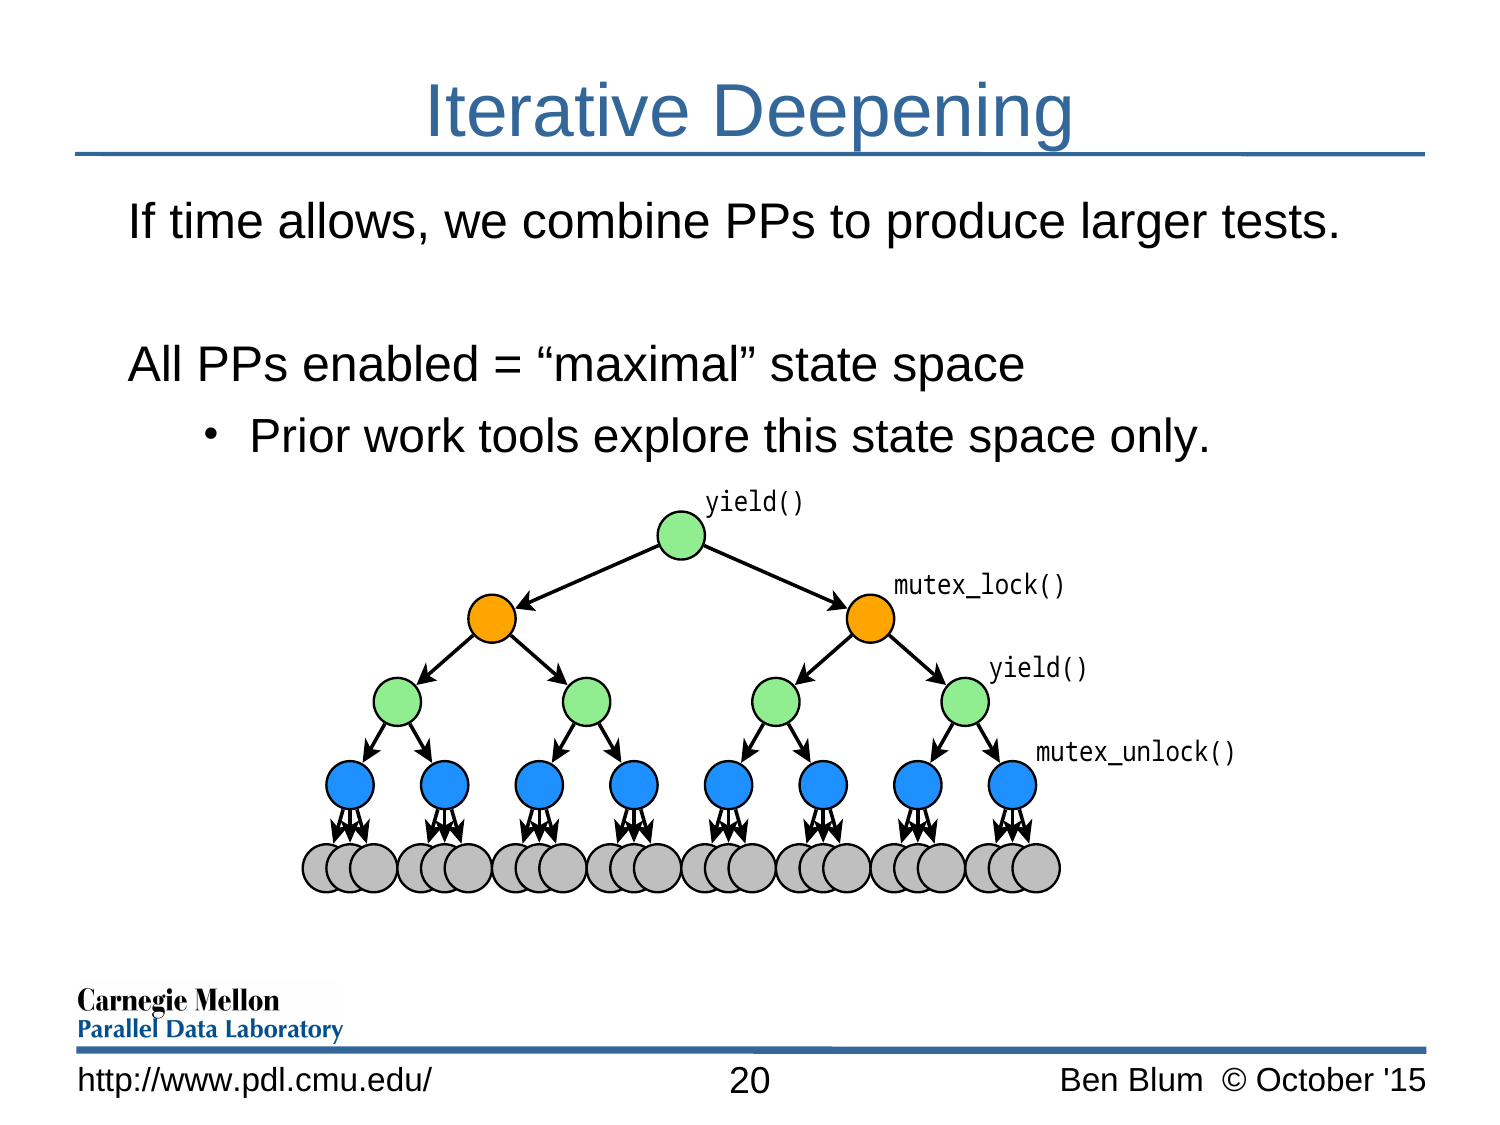

# Iterative Deepening
If time allows, we combine PPs to produce larger tests.
All PPs enabled = “maximal” state space
Prior work tools explore this state space only.
20